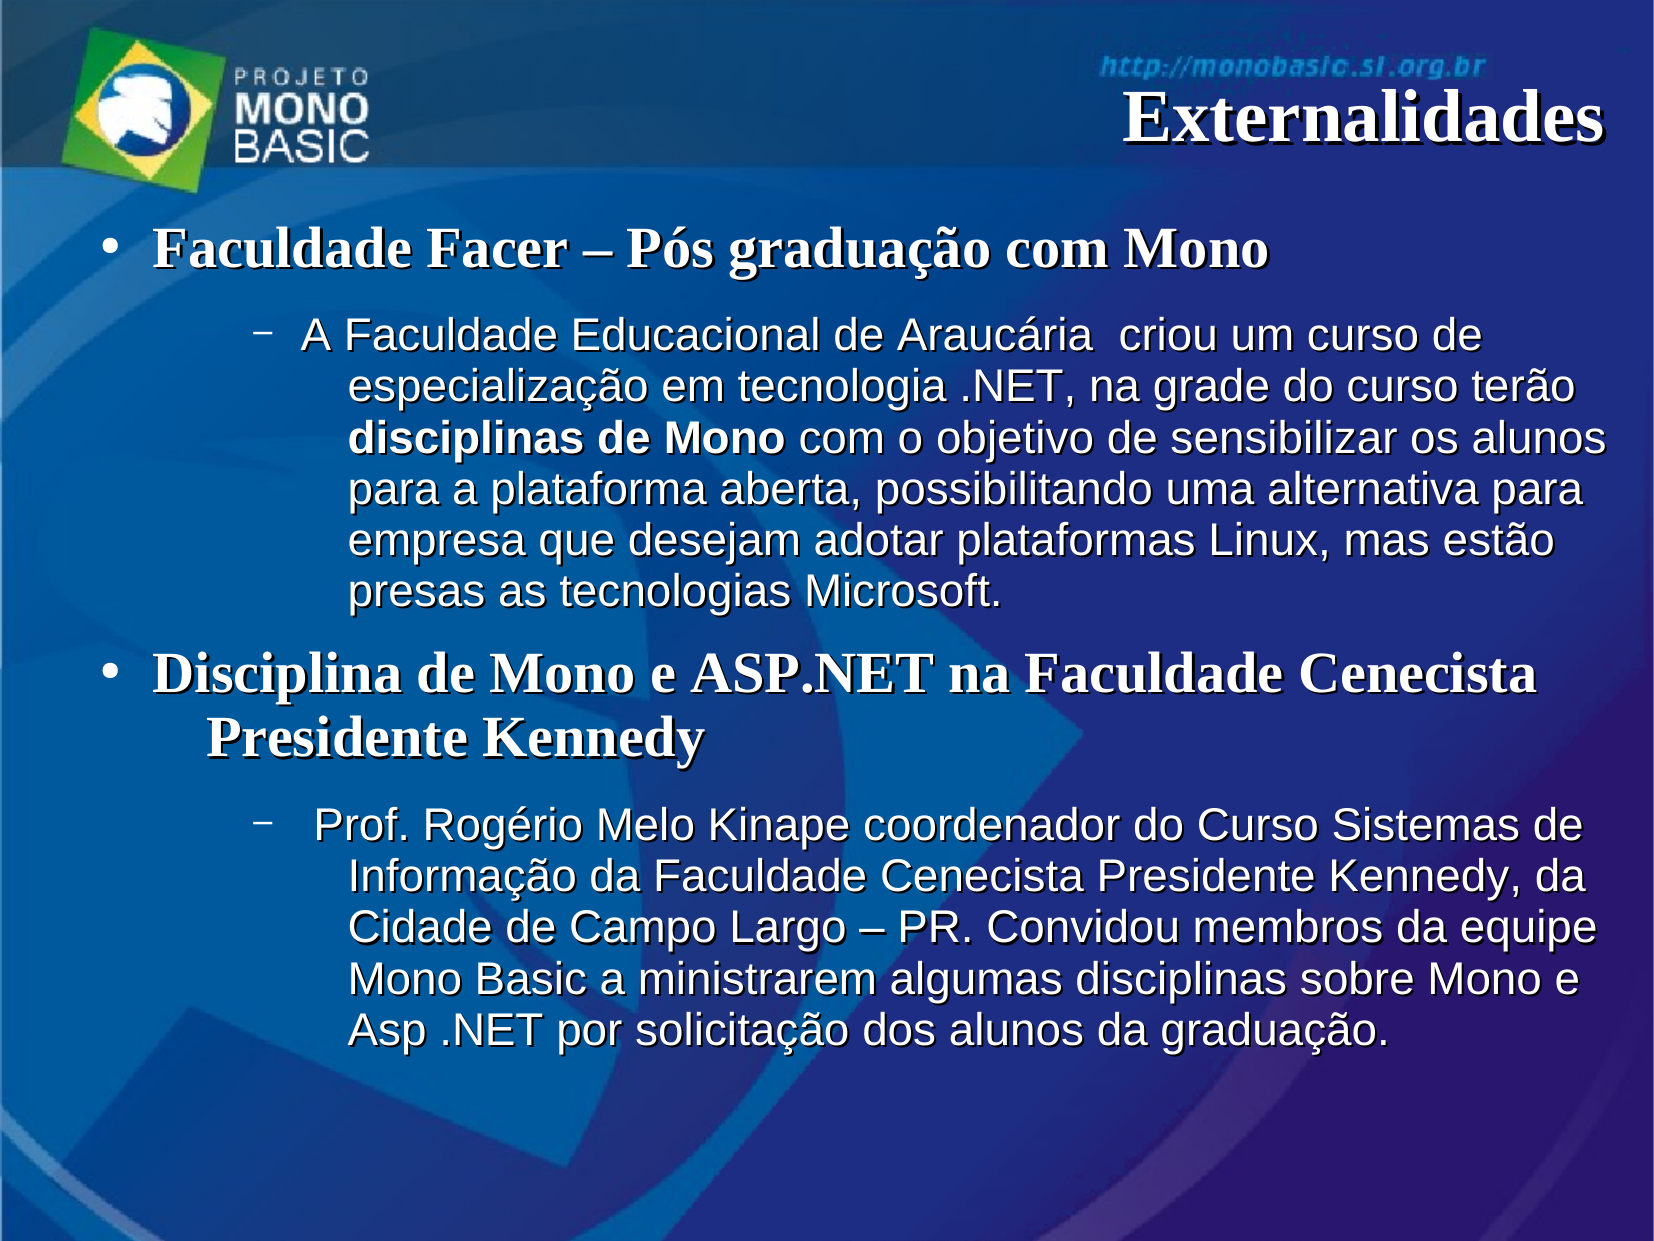

Externalidades
# Faculdade Facer – Pós graduação com Mono
A Faculdade Educacional de Araucária criou um curso de especialização em tecnologia .NET, na grade do curso terão disciplinas de Mono com o objetivo de sensibilizar os alunos para a plataforma aberta, possibilitando uma alternativa para empresa que desejam adotar plataformas Linux, mas estão presas as tecnologias Microsoft.
Disciplina de Mono e ASP.NET na Faculdade Cenecista Presidente Kennedy
 Prof. Rogério Melo Kinape coordenador do Curso Sistemas de Informação da Faculdade Cenecista Presidente Kennedy, da Cidade de Campo Largo – PR. Convidou membros da equipe Mono Basic a ministrarem algumas disciplinas sobre Mono e Asp .NET por solicitação dos alunos da graduação.